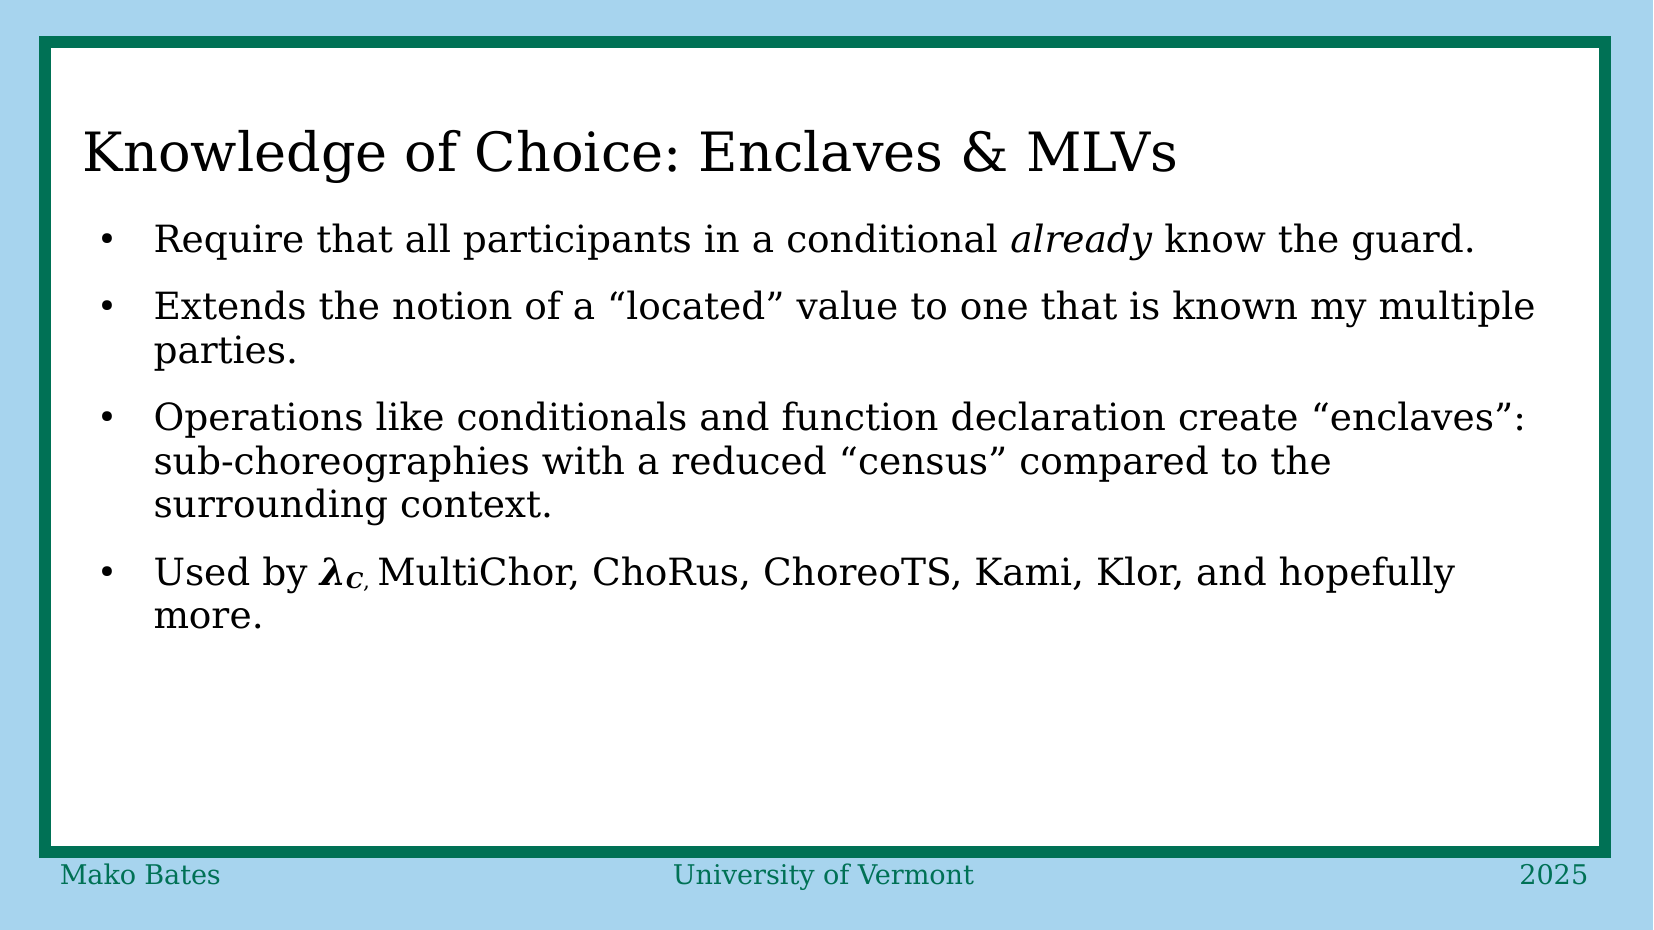

# Knowledge of Choice: Enclaves & MLVs
Require that all participants in a conditional already know the guard.
Extends the notion of a “located” value to one that is known my multiple parties.
Operations like conditionals and function declaration create “enclaves”: sub-choreographies with a reduced “census” compared to the surrounding context.
Used by 𝝀𝑪, MultiChor, ChoRus, ChoreoTS, Kami, Klor, and hopefully more.